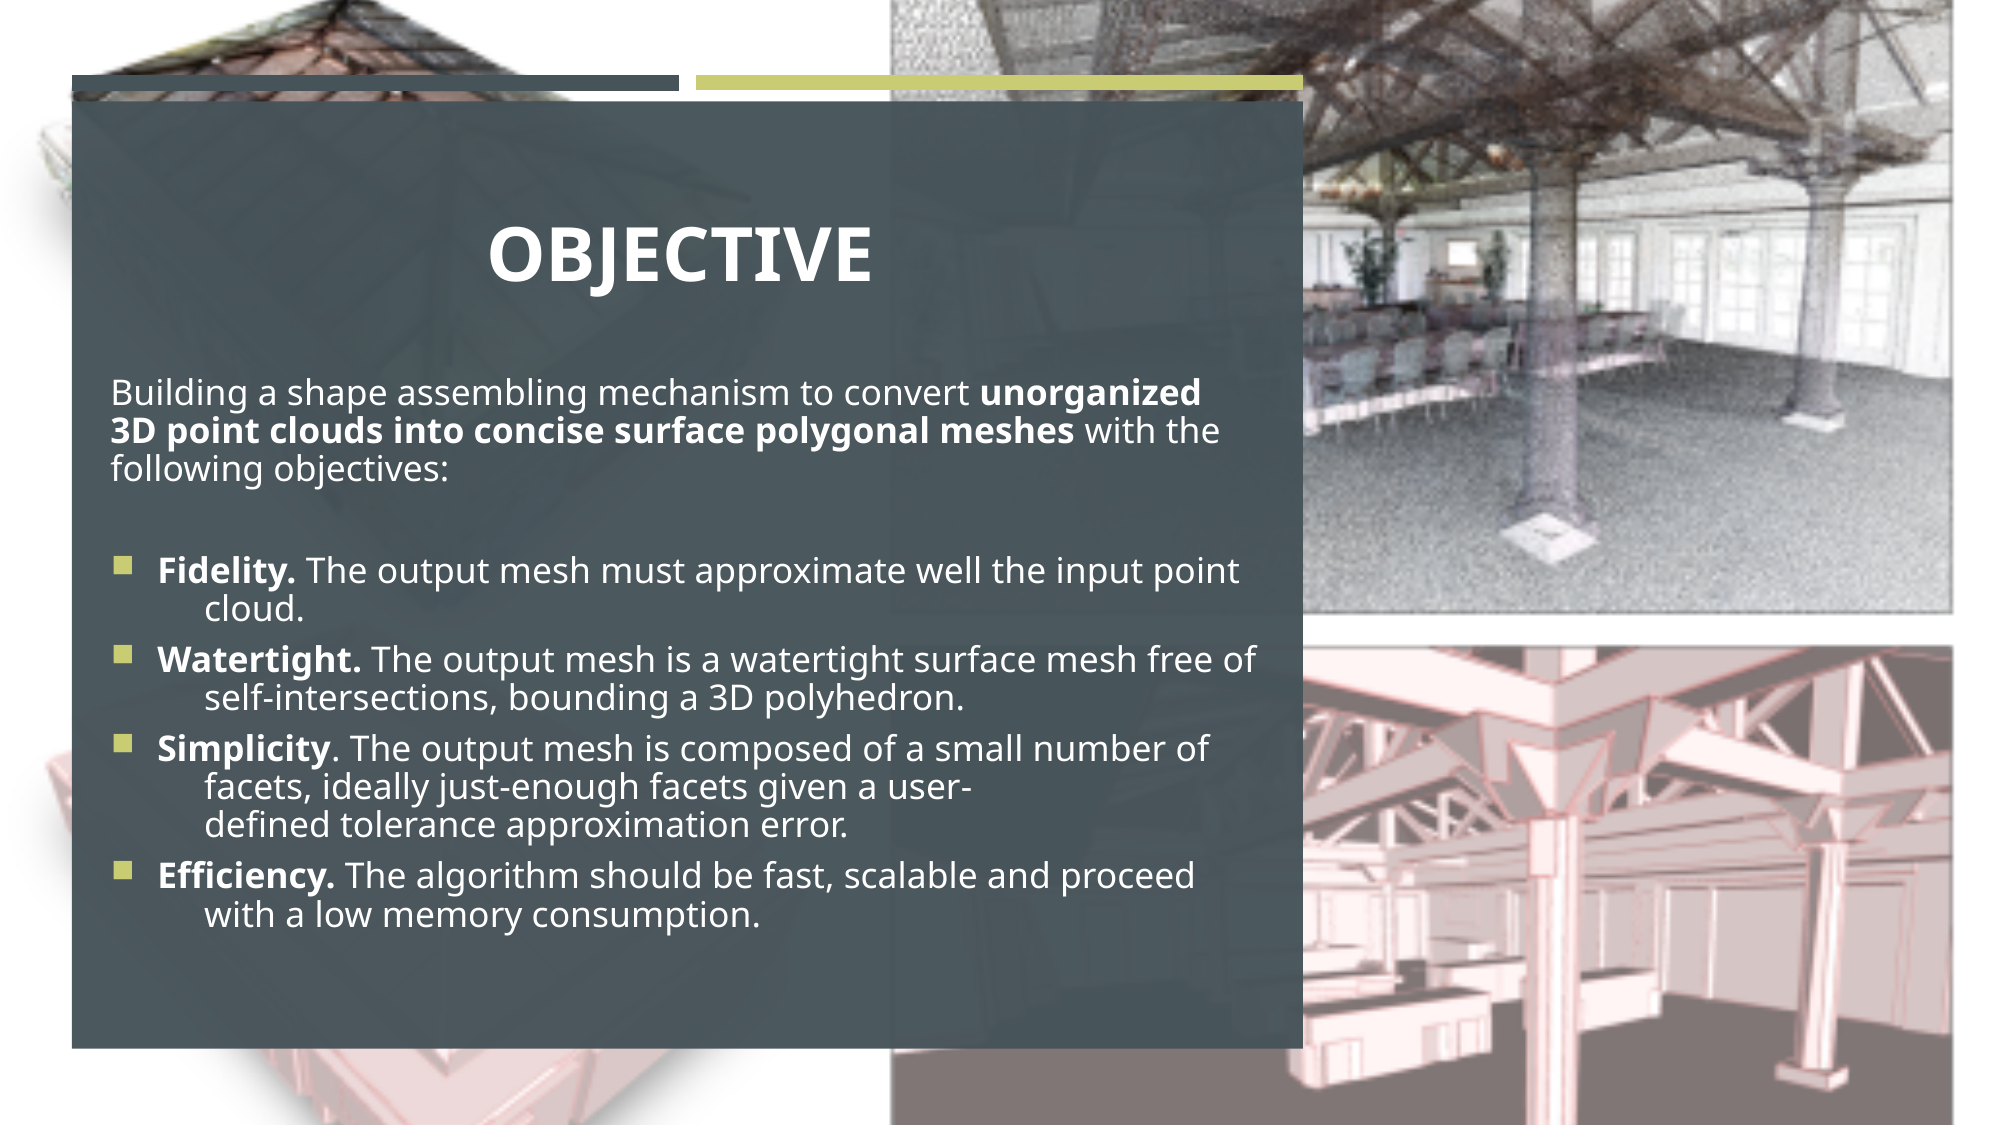

# OBJECTIVE
Building a shape assembling mechanism to convert unorganized 3D point clouds into concise surface polygonal meshes with the following objectives:
Fidelity. The output mesh must approximate well the input point cloud.
Watertight. The output mesh is a watertight surface mesh free of self-intersections, bounding a 3D polyhedron.
Simplicity. The output mesh is composed of a small number of facets, ideally just-enough facets given a user-defined tolerance approximation error.
Efficiency. The algorithm should be fast, scalable and proceed with a low memory consumption.